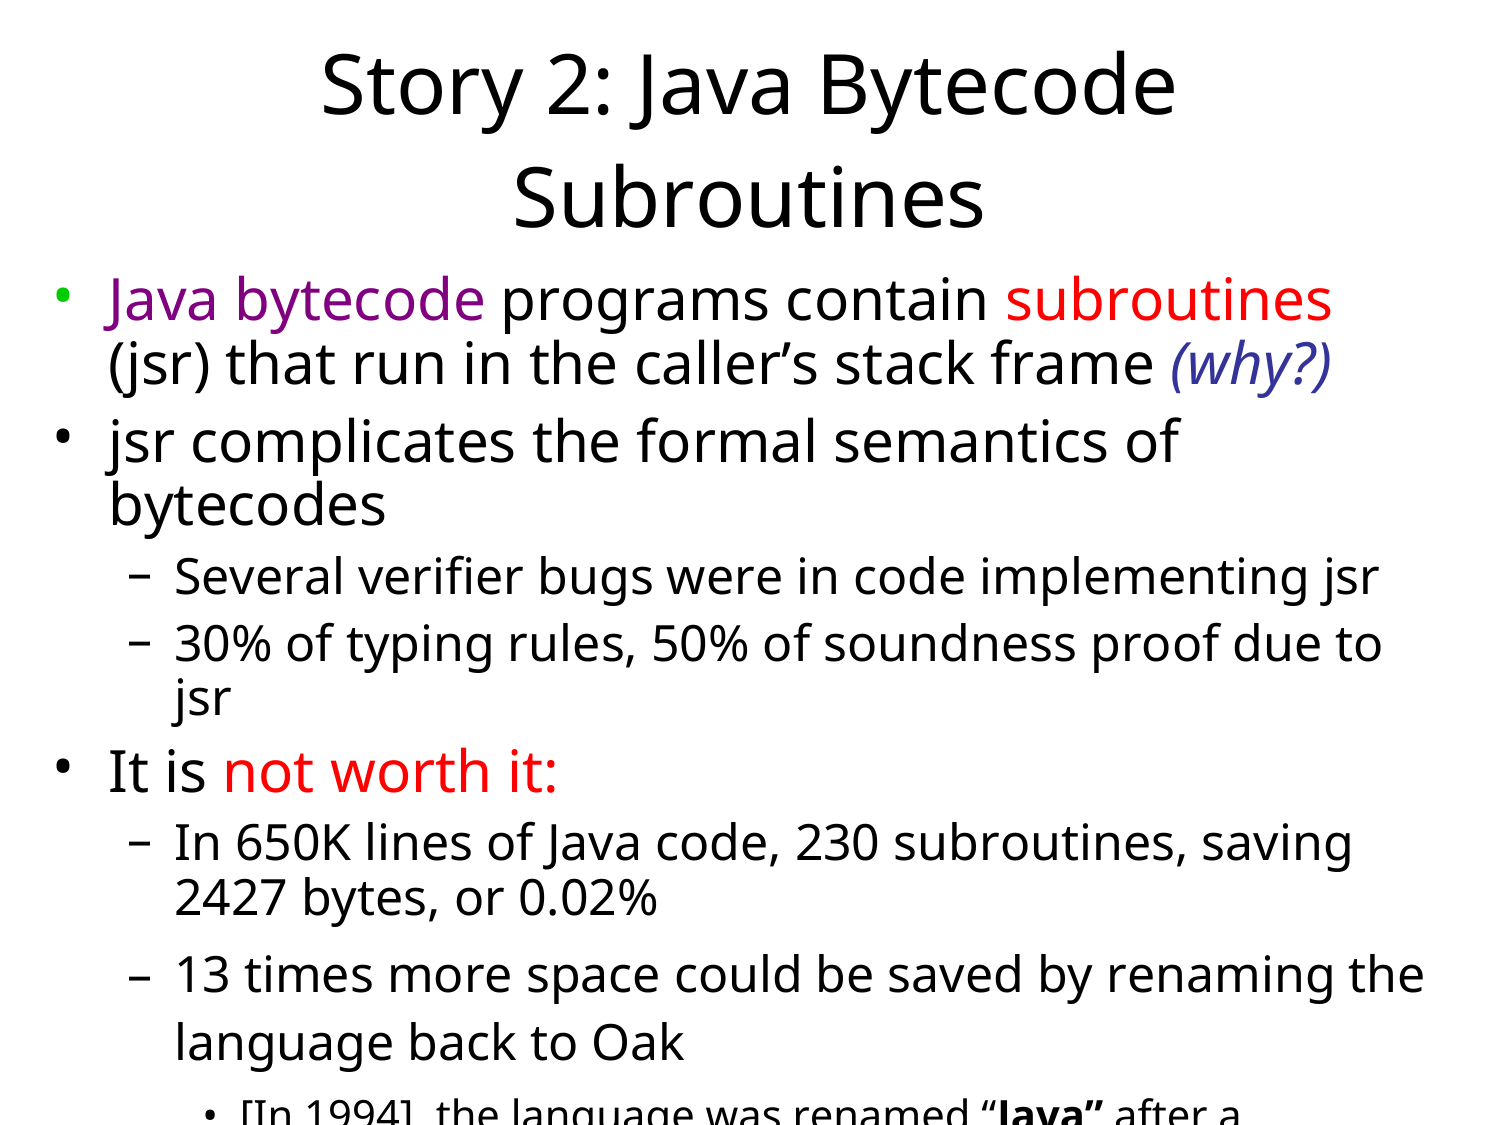

# Story 2: Java Bytecode Subroutines
Java bytecode programs contain subroutines (jsr) that run in the caller’s stack frame (why?)
jsr complicates the formal semantics of bytecodes
Several verifier bugs were in code implementing jsr
30% of typing rules, 50% of soundness proof due to jsr
It is not worth it:
In 650K lines of Java code, 230 subroutines, saving 2427 bytes, or 0.02%
13 times more space could be saved by renaming the language back to Oak
[In 1994], the language was renamed “Java” after a trademark search revealed that the name “Oak” was used by a manufacturer of video adapter cards.